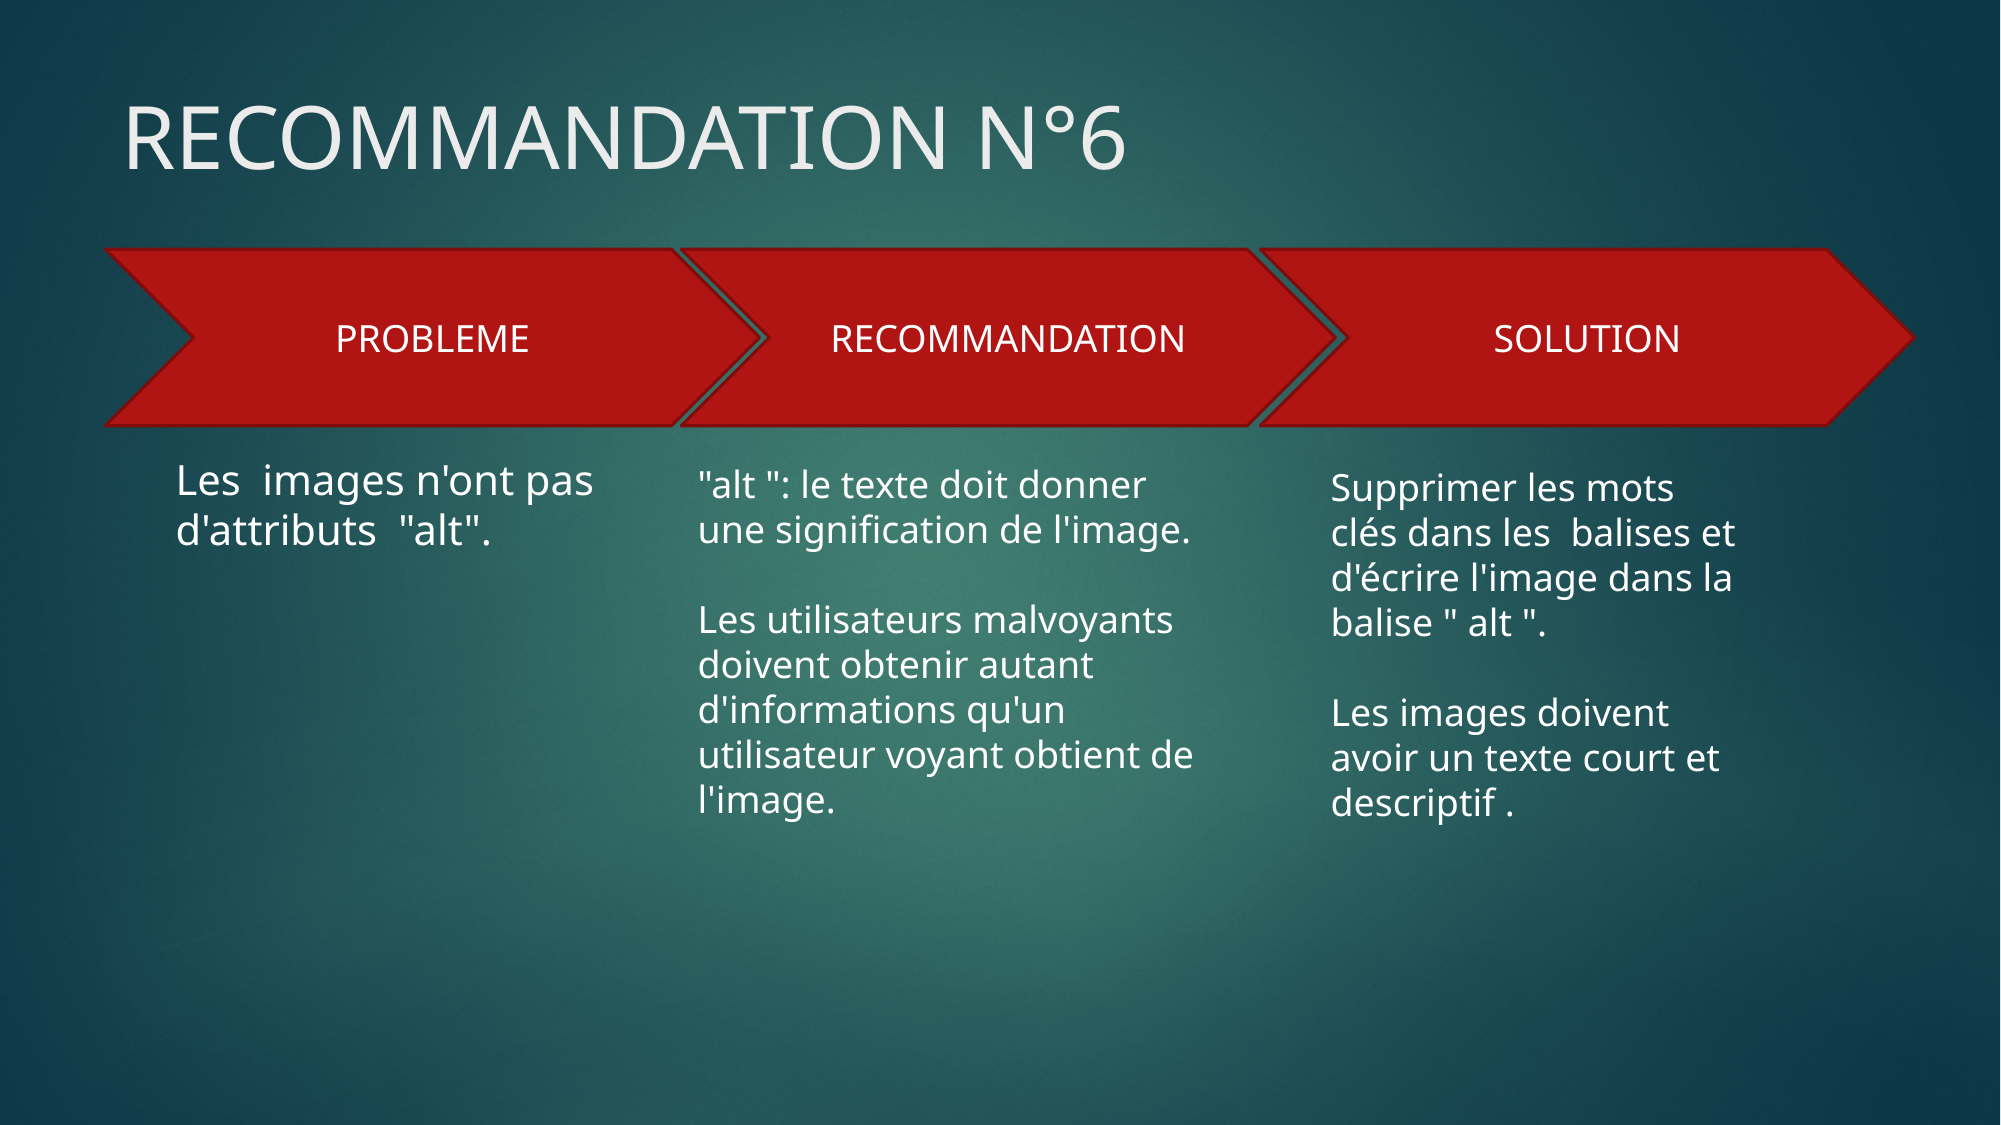

# RECOMMANDATION N°6
PROBLEME
RECOMMANDATION
SOLUTION
Les  images n'ont pas d'attributs  "alt".
"alt ": le texte doit donner une signification de l'image.
Les utilisateurs malvoyants doivent obtenir autant d'informations qu'un utilisateur voyant obtient de l'image.
Supprimer les mots clés dans les  balises et d'écrire l'image dans la balise " alt ".
Les images doivent avoir un texte court et descriptif .